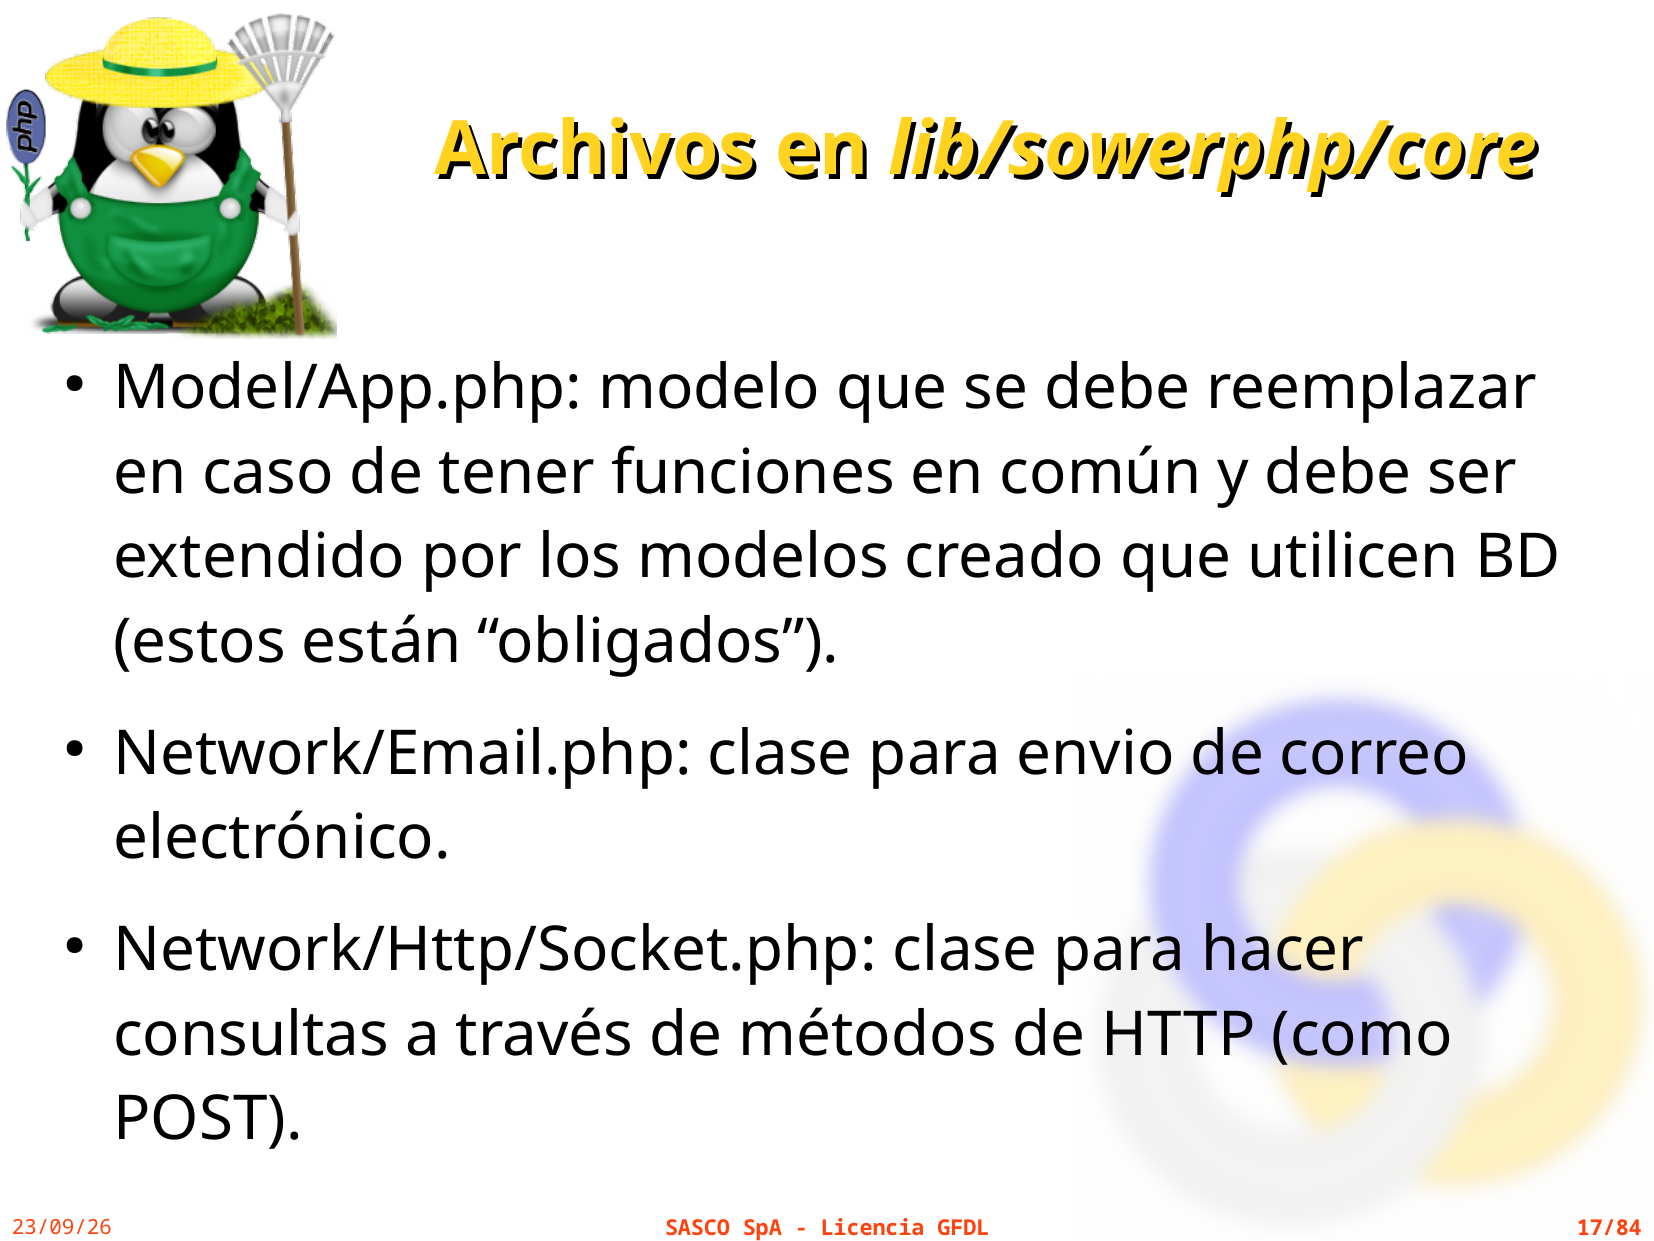

# Archivos en lib/sowerphp/core
Model/App.php: modelo que se debe reemplazar en caso de tener funciones en común y debe ser extendido por los modelos creado que utilicen BD (estos están “obligados”).
Network/Email.php: clase para envio de correo electrónico.
Network/Http/Socket.php: clase para hacer consultas a través de métodos de HTTP (como POST).
SASCO SpA - Licencia GFDL
17